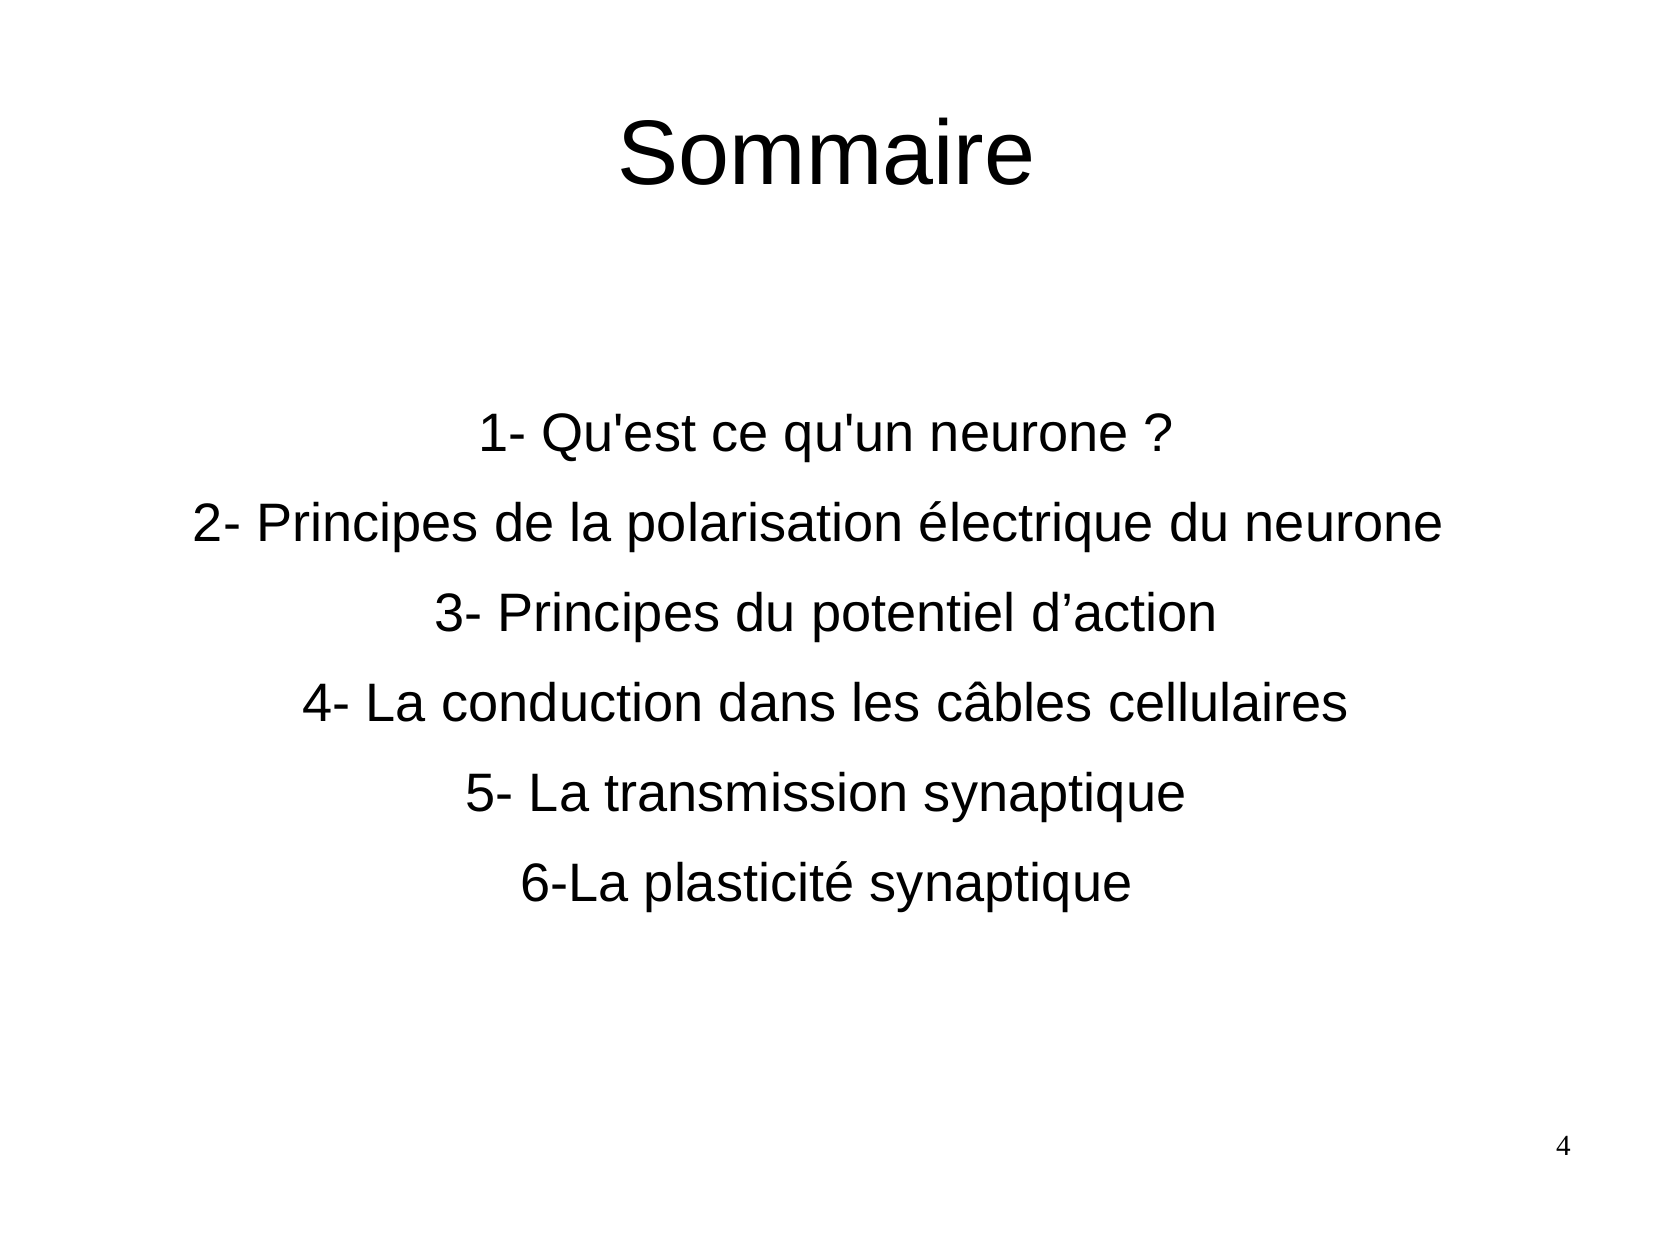

# Sommaire
1- Qu'est ce qu'un neurone ?
2- Principes de la polarisation électrique du neurone
3- Principes du potentiel d’action
4- La conduction dans les câbles cellulaires
5- La transmission synaptique
6-La plasticité synaptique
4